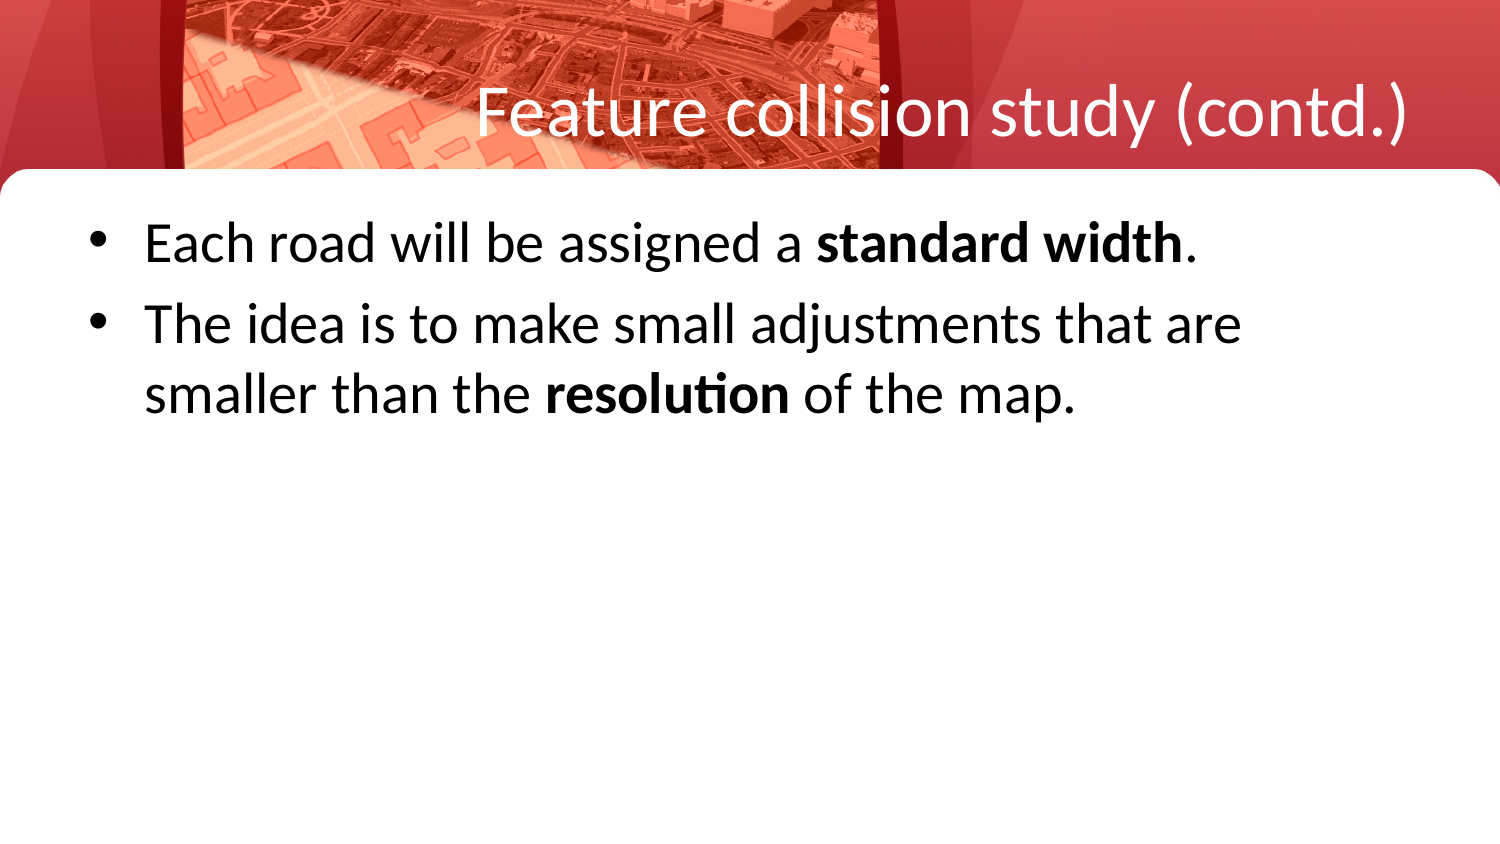

# Feature collision study (contd.)
Each road will be assigned a standard width.
The idea is to make small adjustments that are smaller than the resolution of the map.